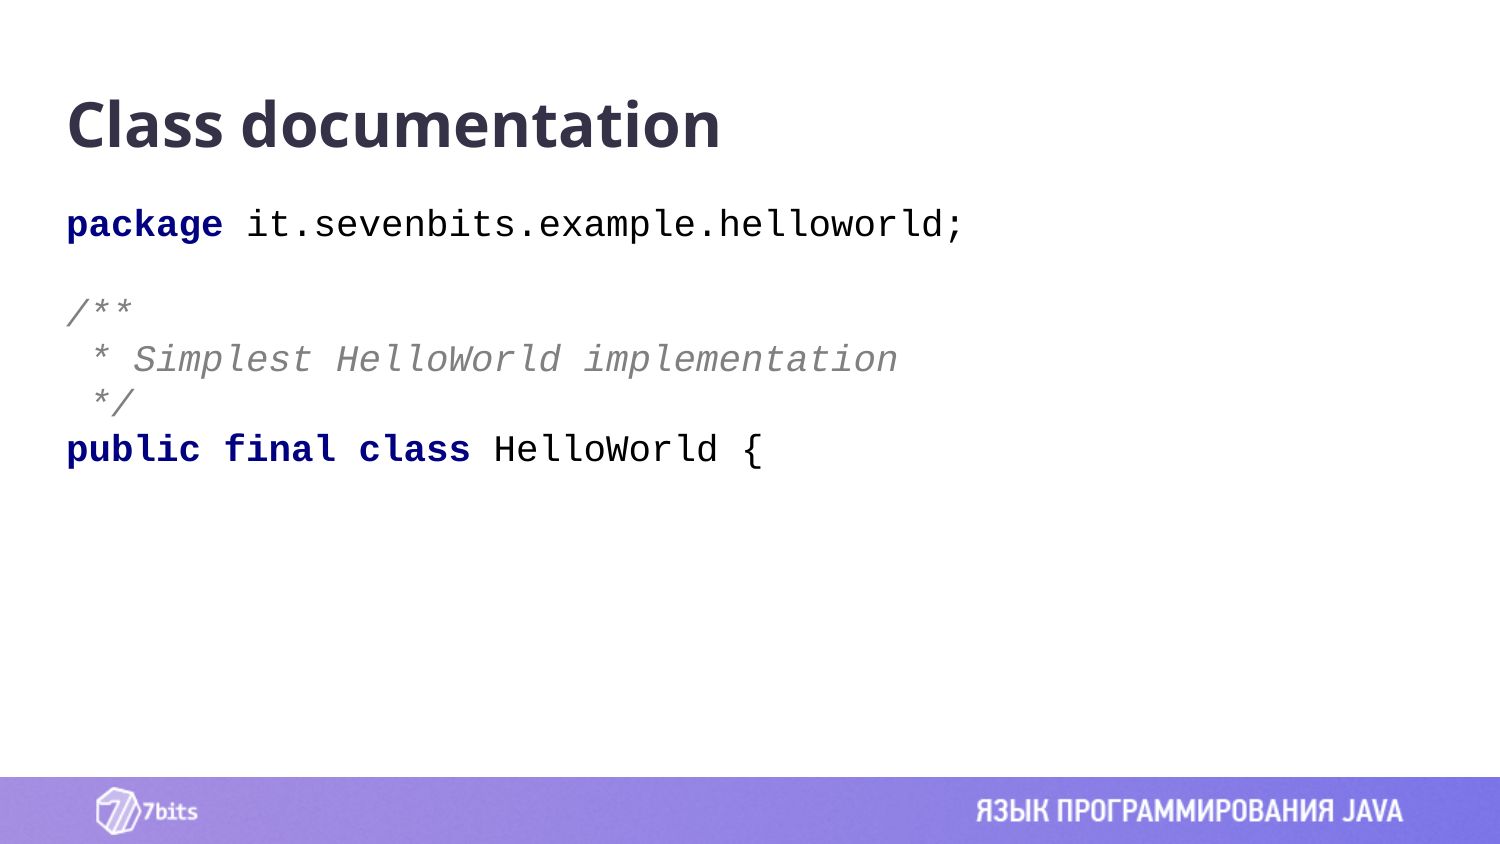

# Class documentation
package it.sevenbits.example.helloworld;
/**
 * Simplest HelloWorld implementation
 */
public final class HelloWorld {